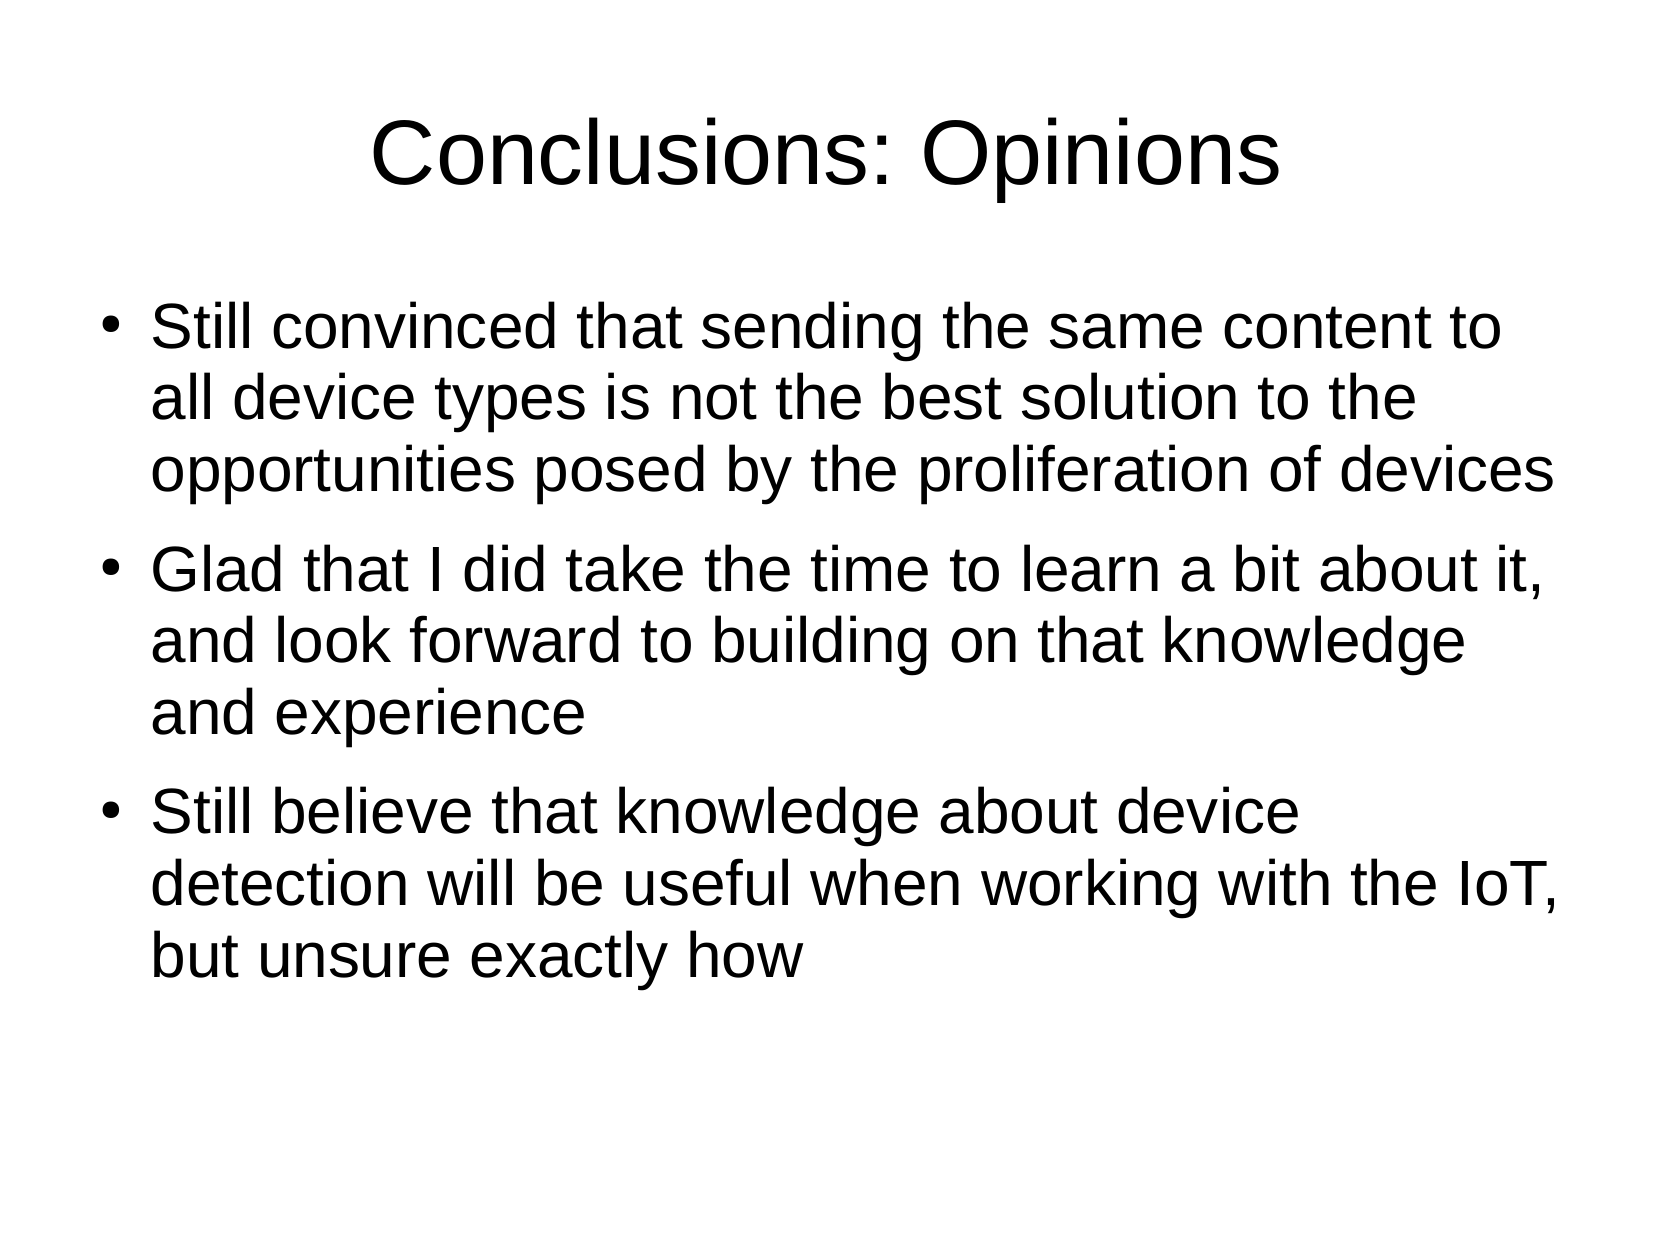

# Conclusions: Opinions
Still convinced that sending the same content to all device types is not the best solution to the opportunities posed by the proliferation of devices
Glad that I did take the time to learn a bit about it, and look forward to building on that knowledge and experience
Still believe that knowledge about device detection will be useful when working with the IoT, but unsure exactly how